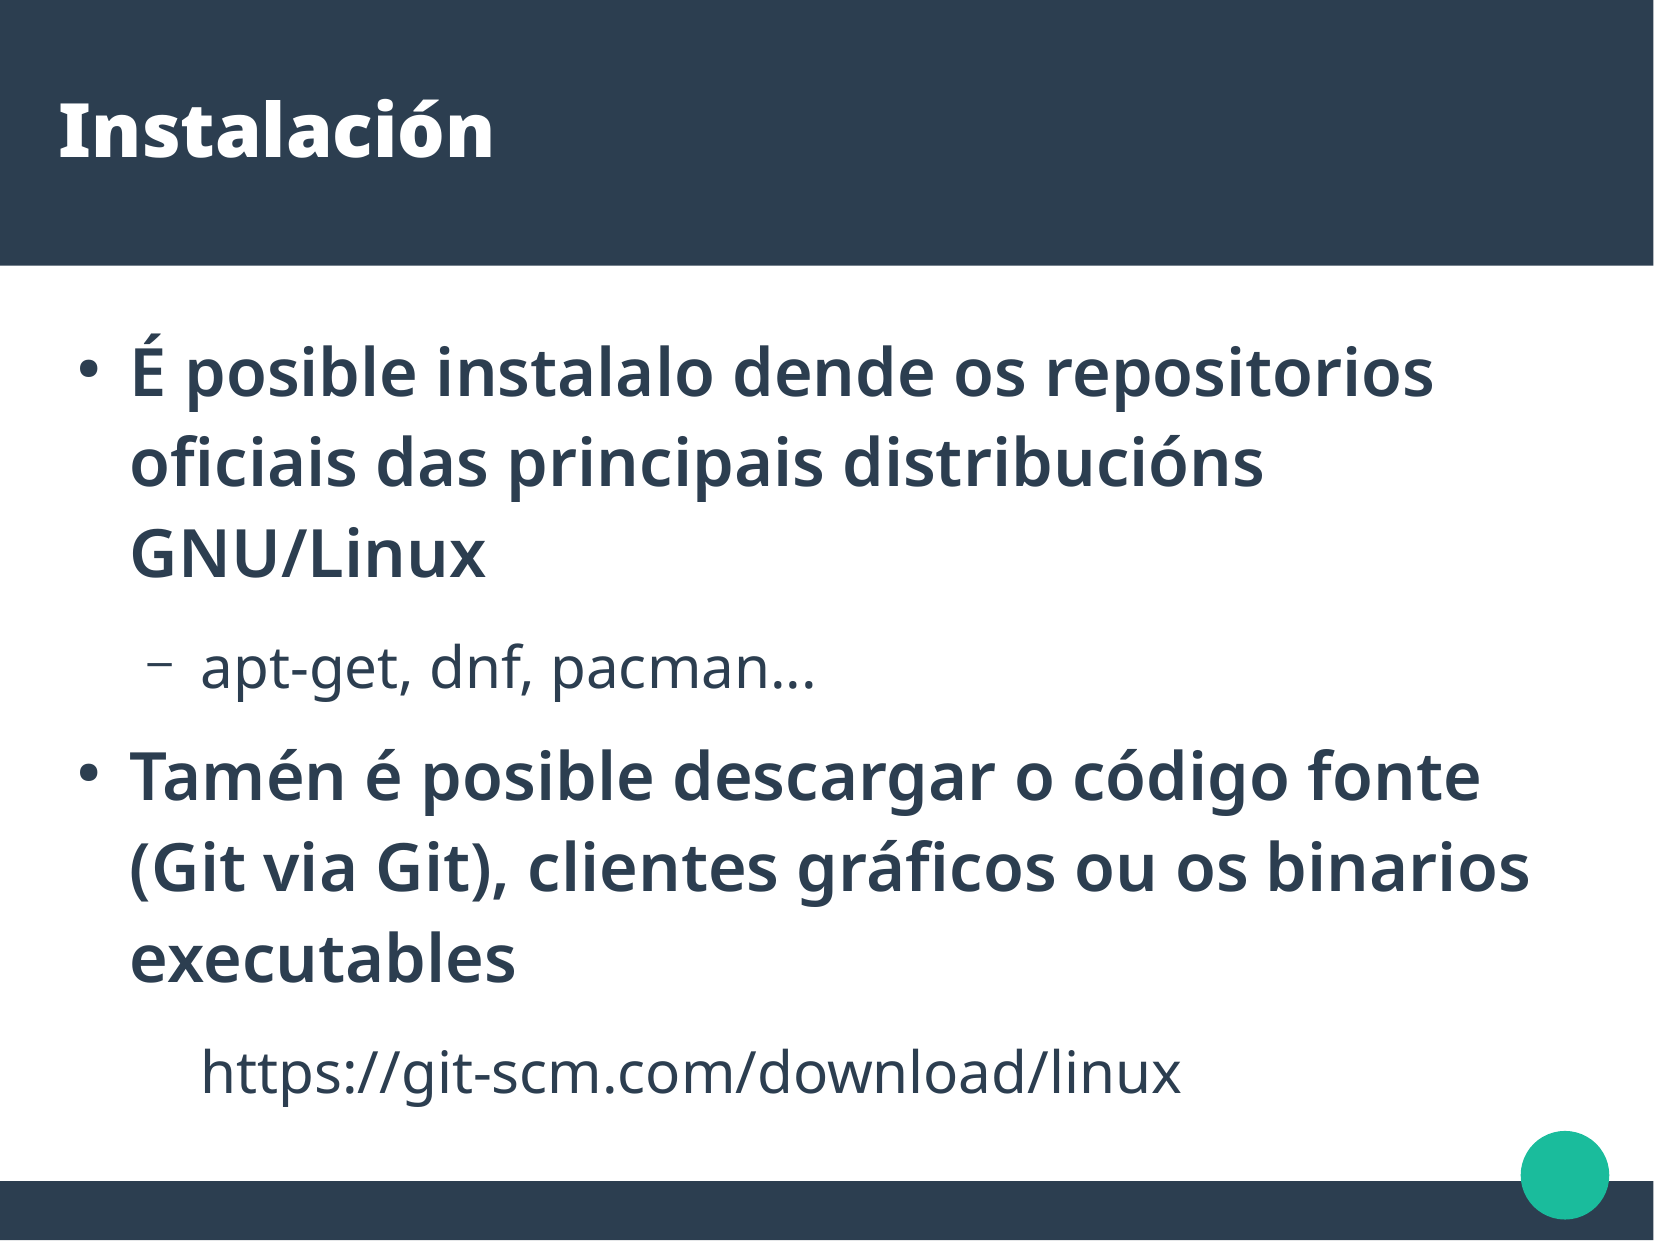

# Instalación
É posible instalalo dende os repositorios oficiais das principais distribucións GNU/Linux
apt-get, dnf, pacman...
Tamén é posible descargar o código fonte (Git via Git), clientes gráficos ou os binarios executables
https://git-scm.com/download/linux